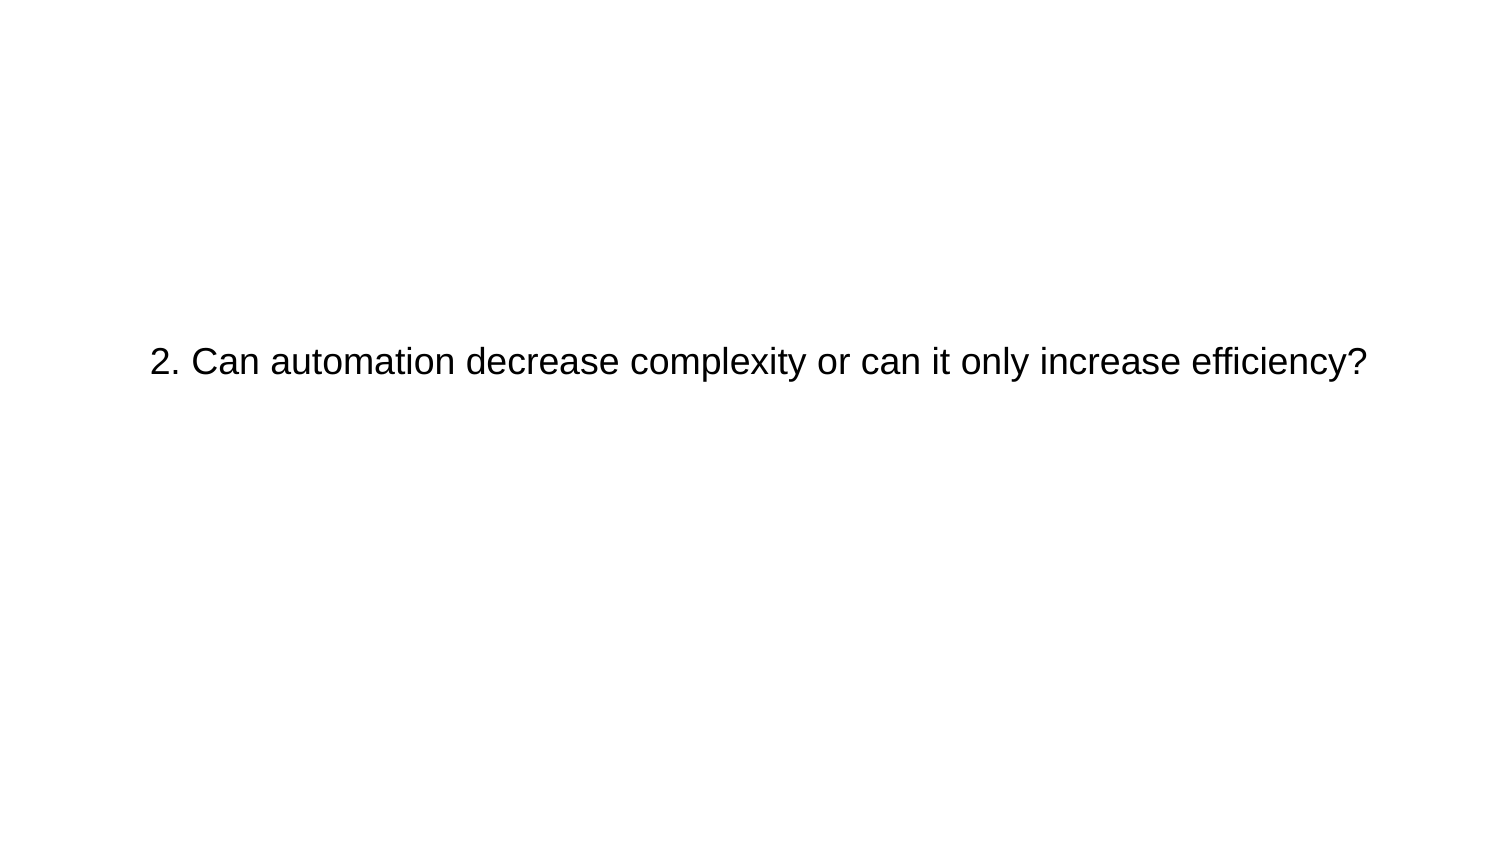

2. Can automation decrease complexity or can it only increase efficiency?